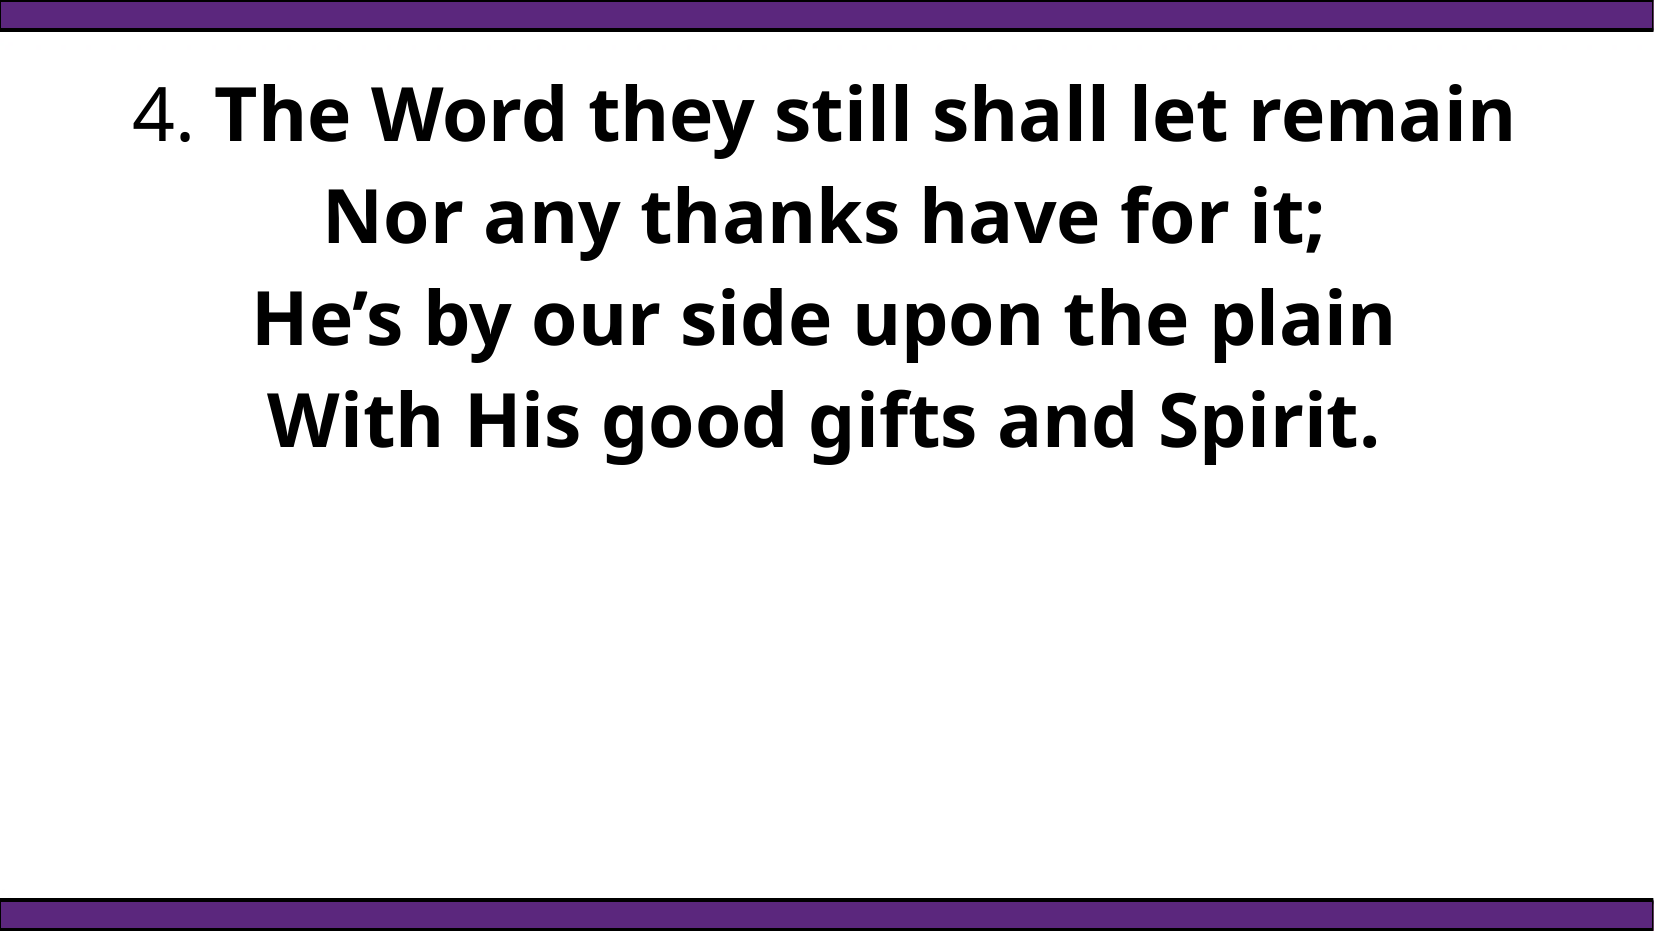

4. The Word they still shall let remain
Nor any thanks have for it;
He’s by our side upon the plain
With His good gifts and Spirit.